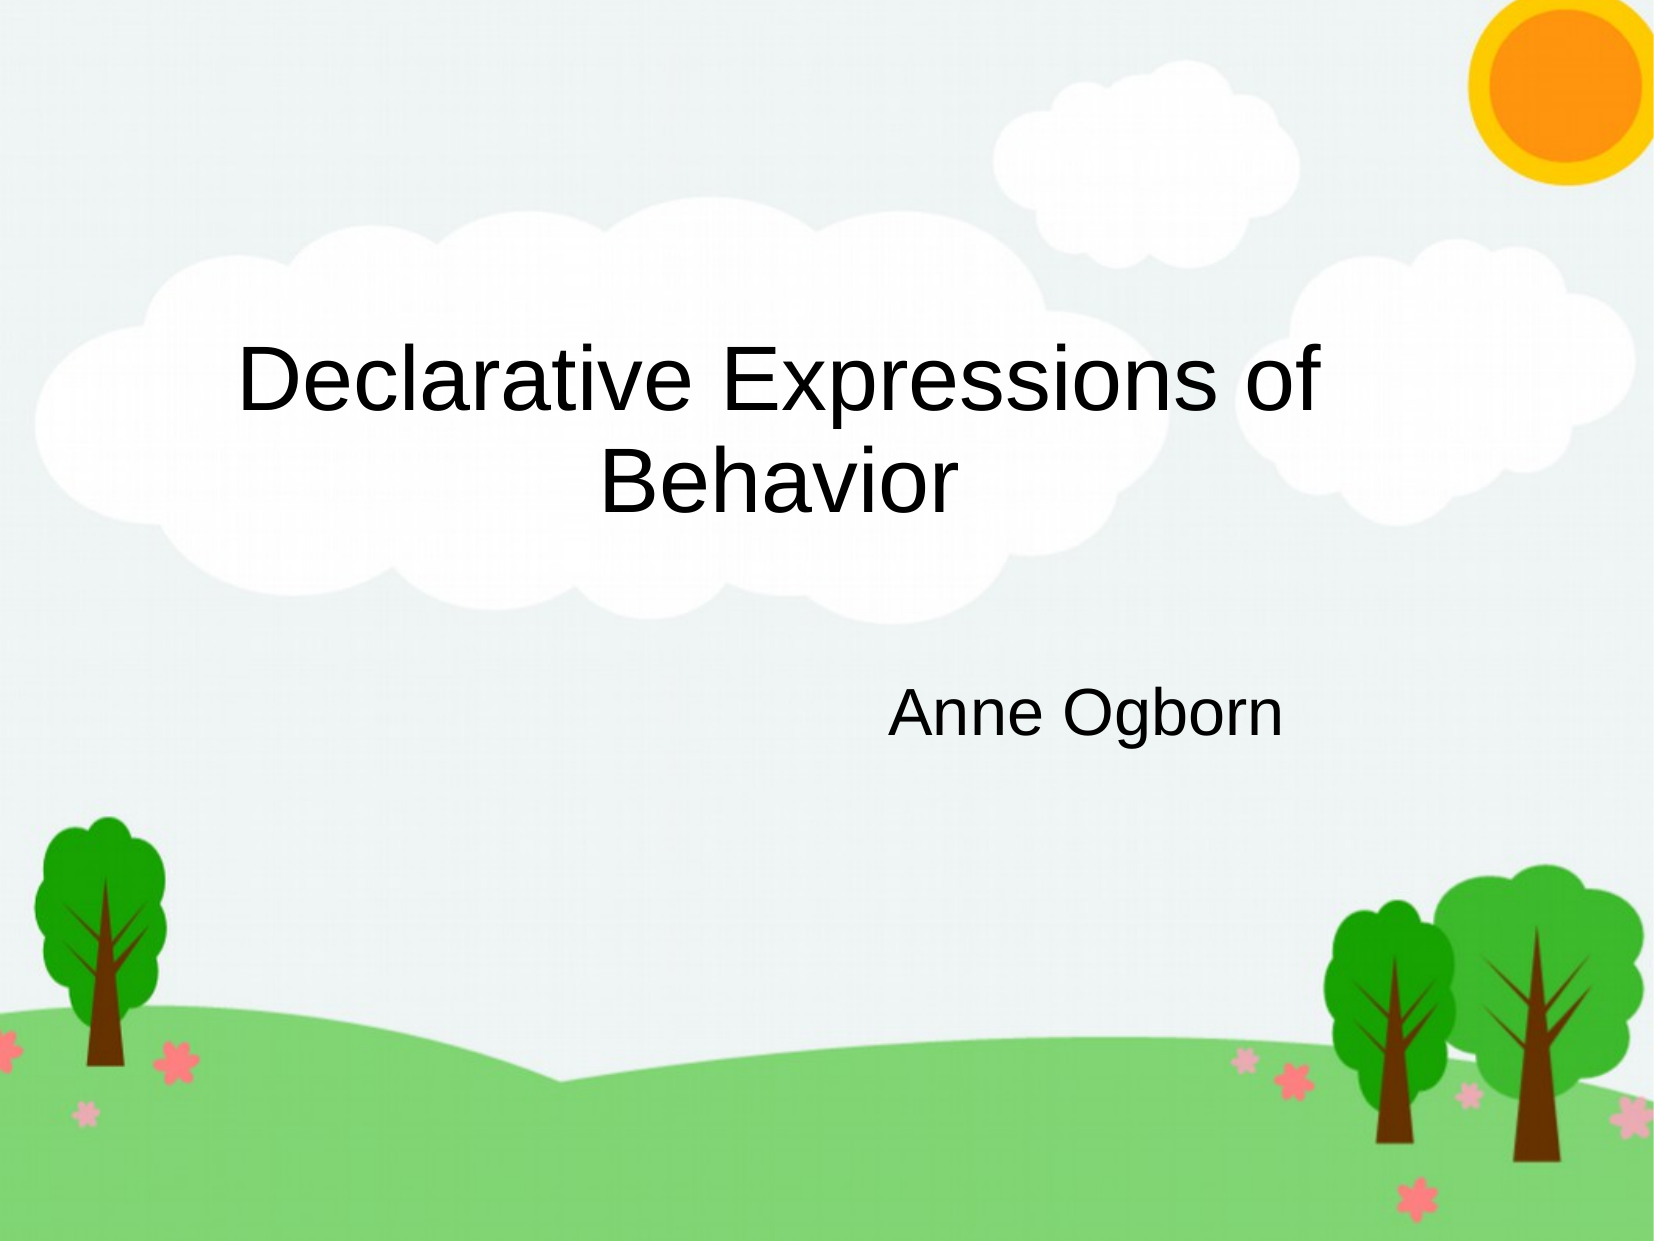

# Declarative Expressions of Behavior
Anne Ogborn